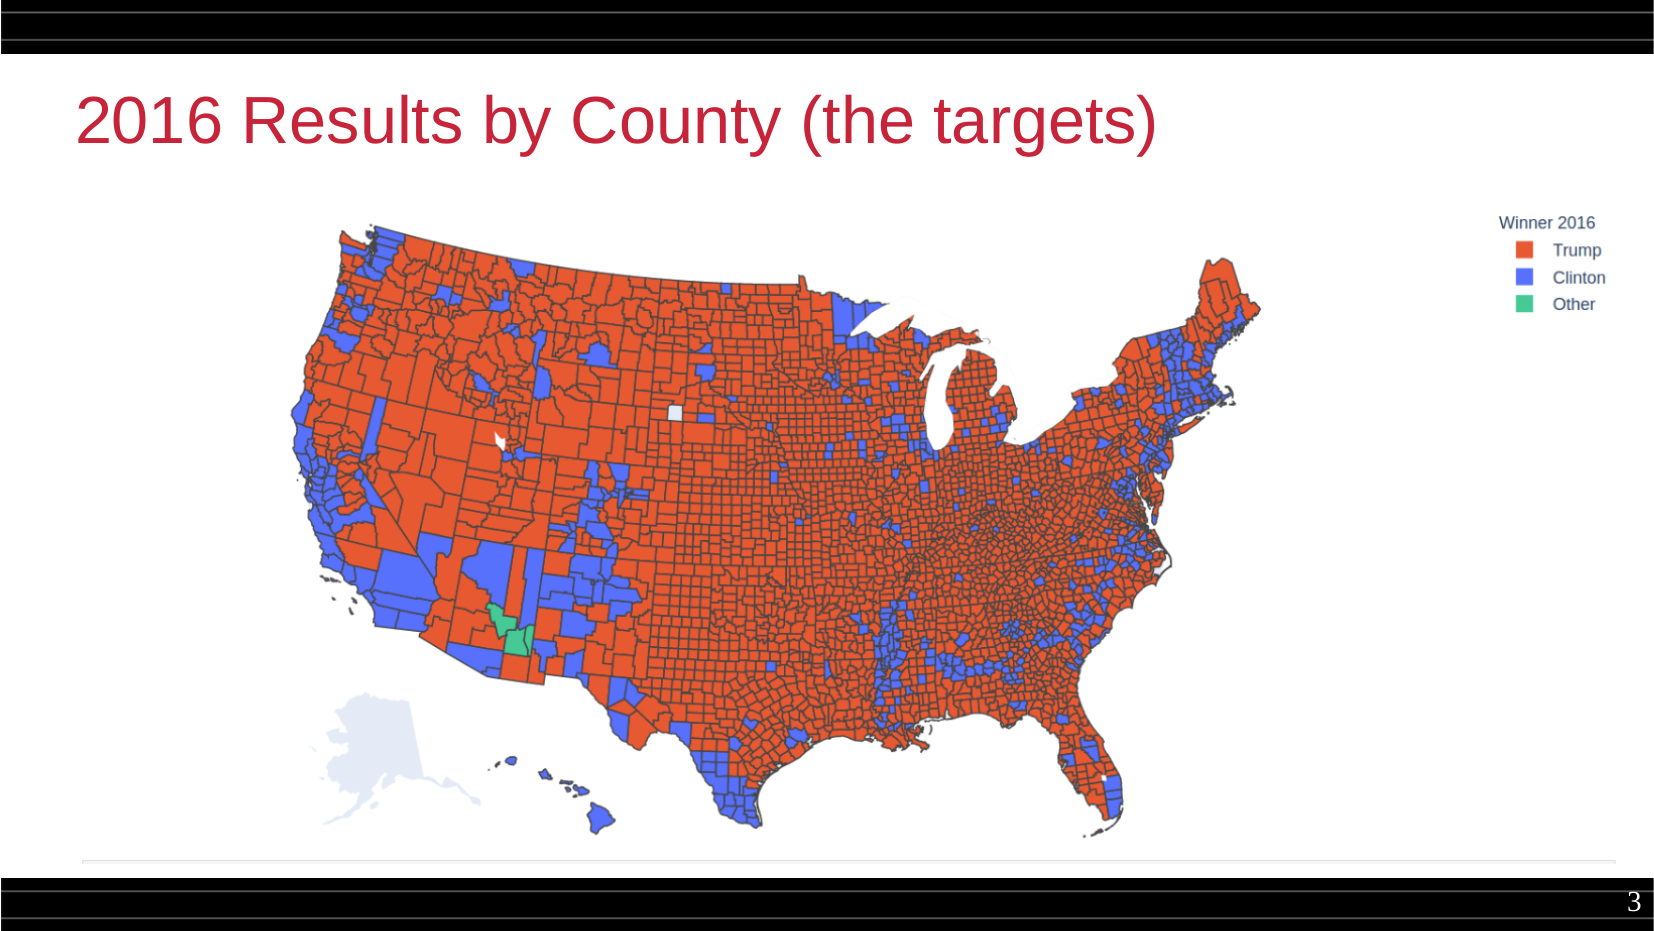

# 2016 Results by County (the targets)